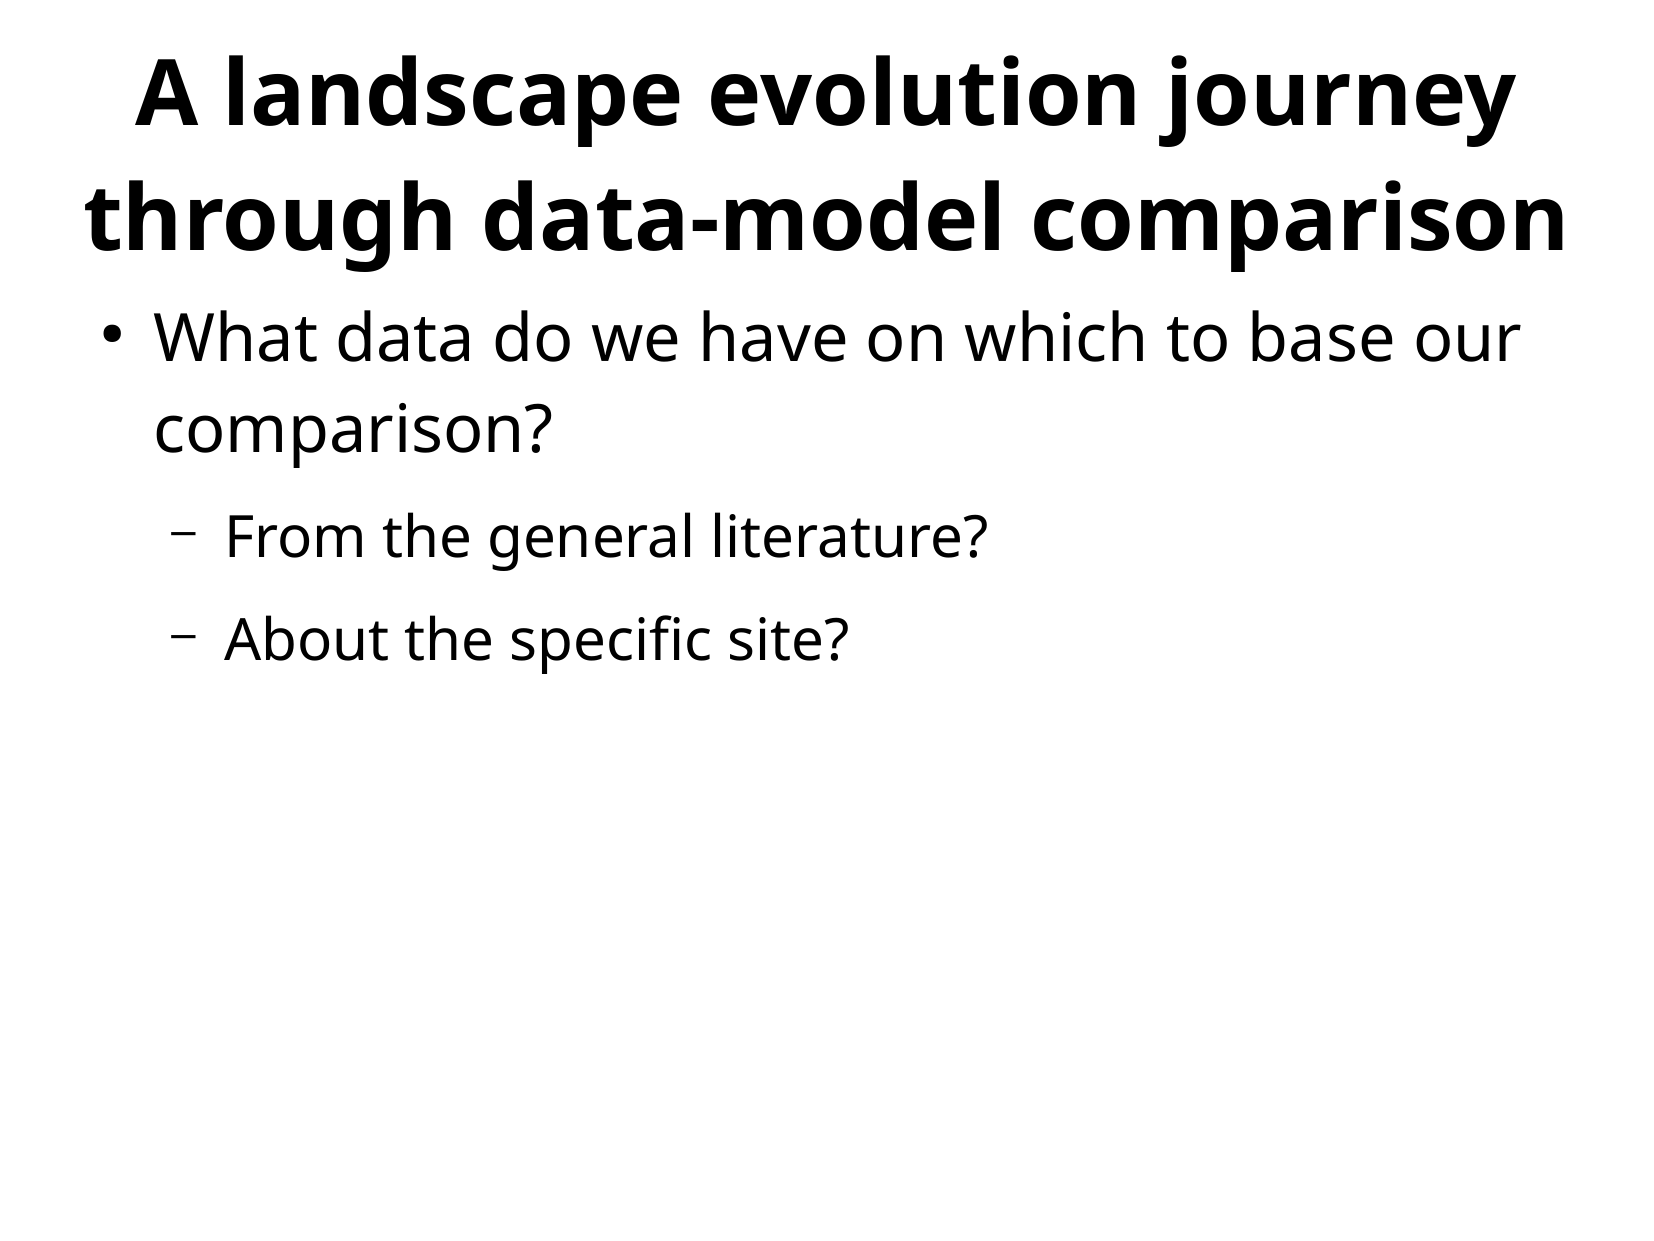

# A landscape evolution journey through data-model comparison
What data do we have on which to base our comparison?
From the general literature?
About the specific site?